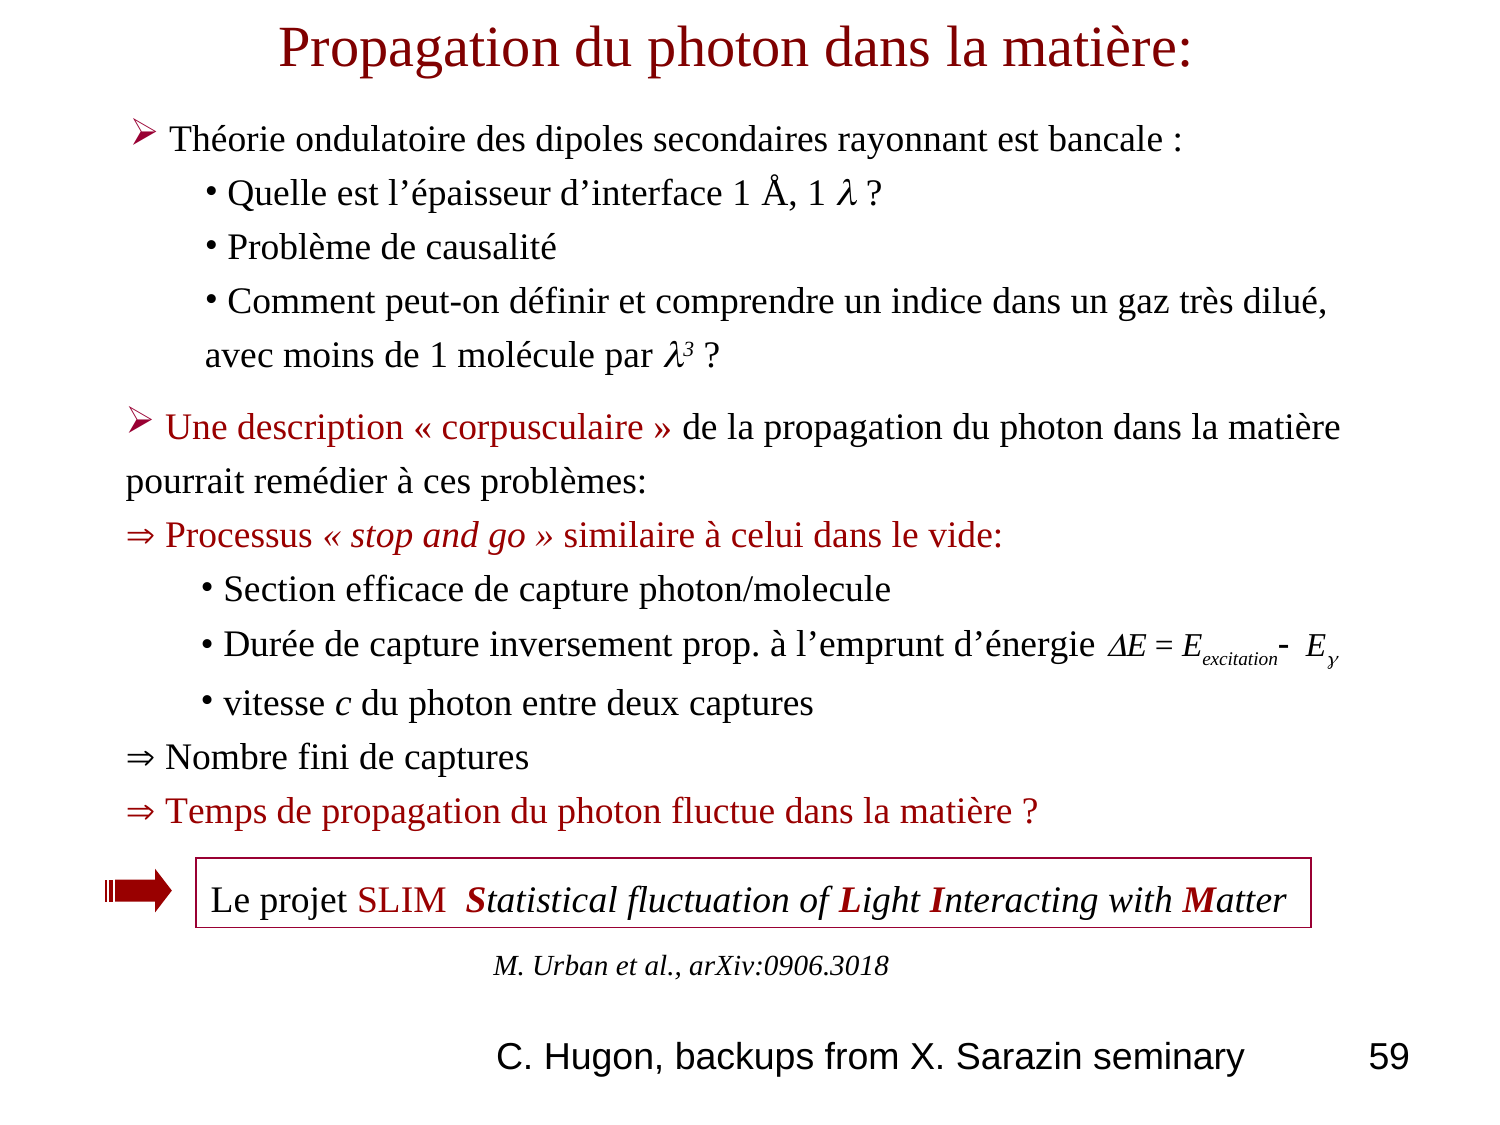

Propagation du photon dans la matière:
 Théorie ondulatoire des dipoles secondaires rayonnant est bancale :
 Quelle est l’épaisseur d’interface 1 Å, 1  ?
 Problème de causalité
 Comment peut-on définir et comprendre un indice dans un gaz très dilué, avec moins de 1 molécule par 3 ?
 Une description « corpusculaire » de la propagation du photon dans la matière pourrait remédier à ces problèmes:
 Processus « stop and go » similaire à celui dans le vide:
 Section efficace de capture photon/molecule
 Durée de capture inversement prop. à l’emprunt d’énergie E = EexcitationE
 vitesse c du photon entre deux captures
 Nombre fini de captures
 Temps de propagation du photon fluctue dans la matière ?
Le projet SLIM Statistical fluctuation of Light Interacting with Matter
M. Urban et al., arXiv:0906.3018
C. Hugon, backups from X. Sarazin seminary
59